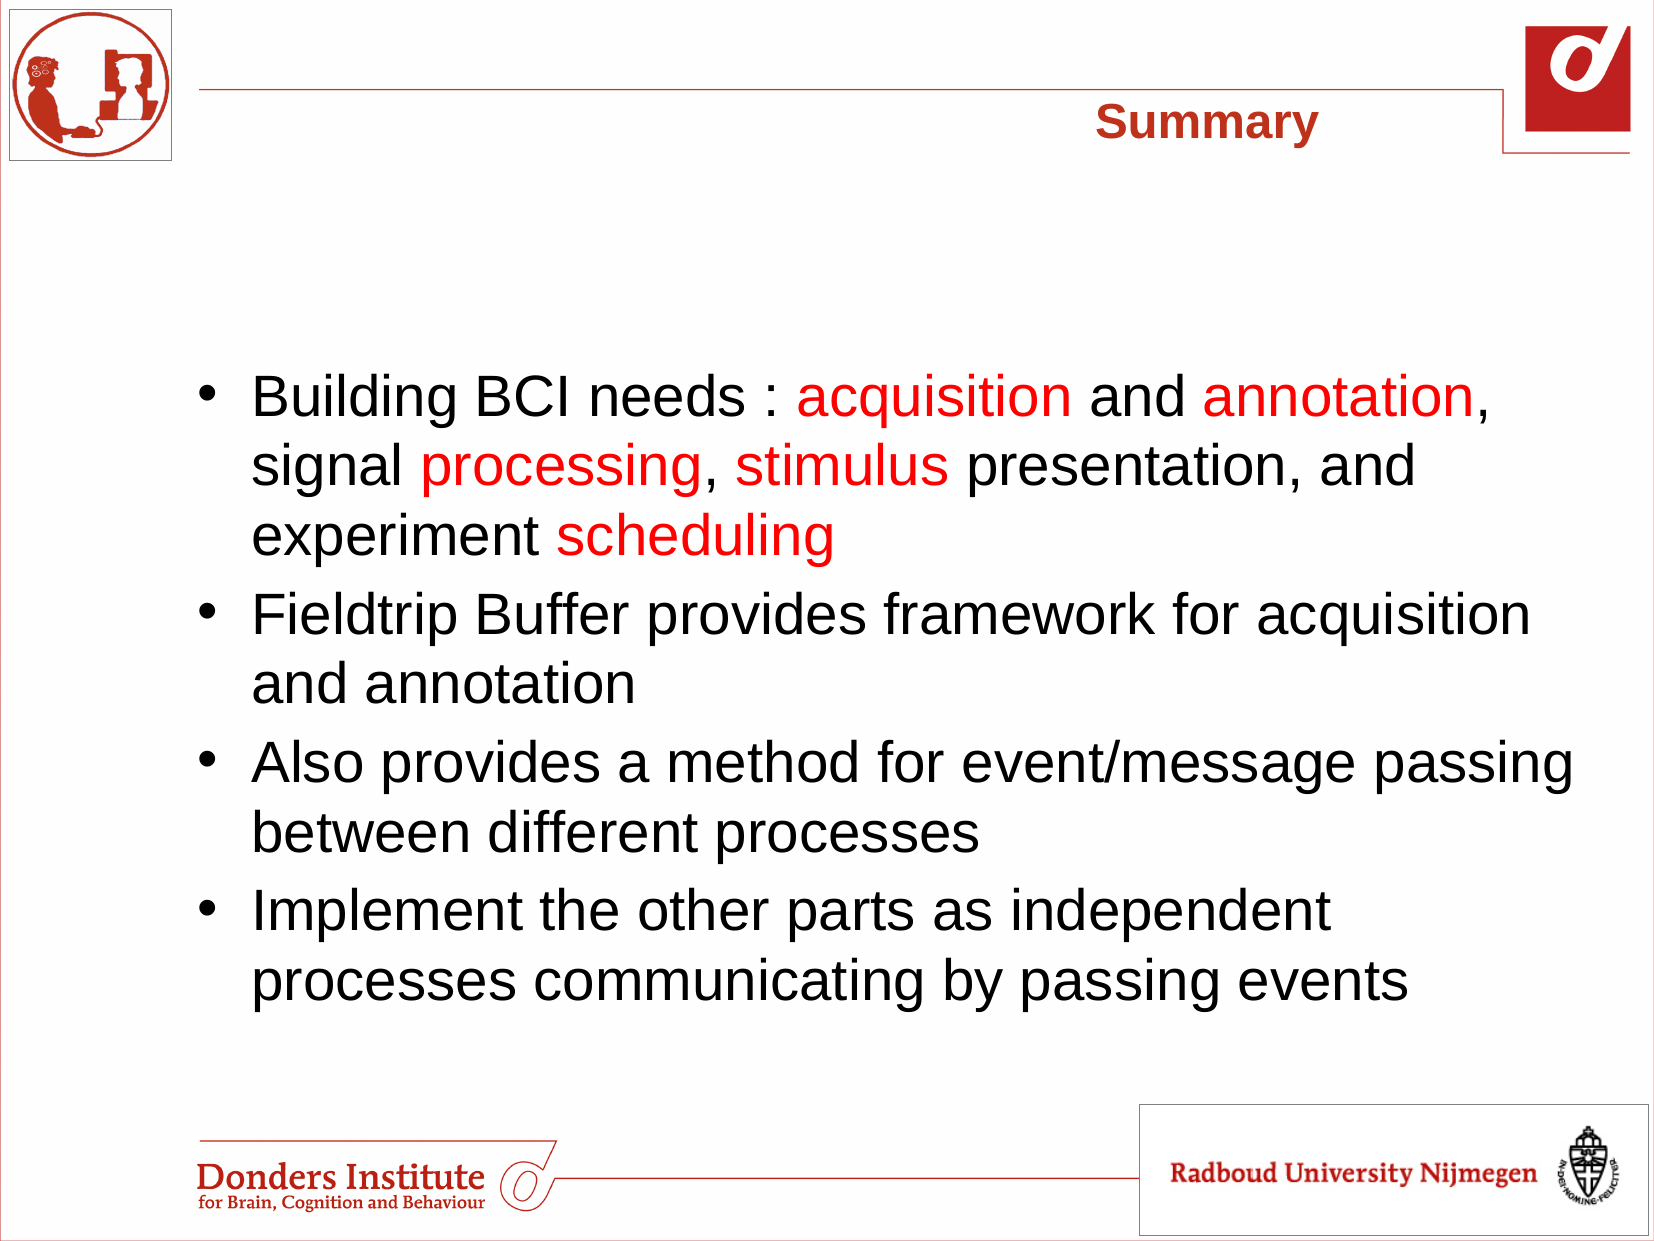

# Summary
Building BCI needs : acquisition and annotation, signal processing, stimulus presentation, and experiment scheduling
Fieldtrip Buffer provides framework for acquisition and annotation
Also provides a method for event/message passing between different processes
Implement the other parts as independent processes communicating by passing events